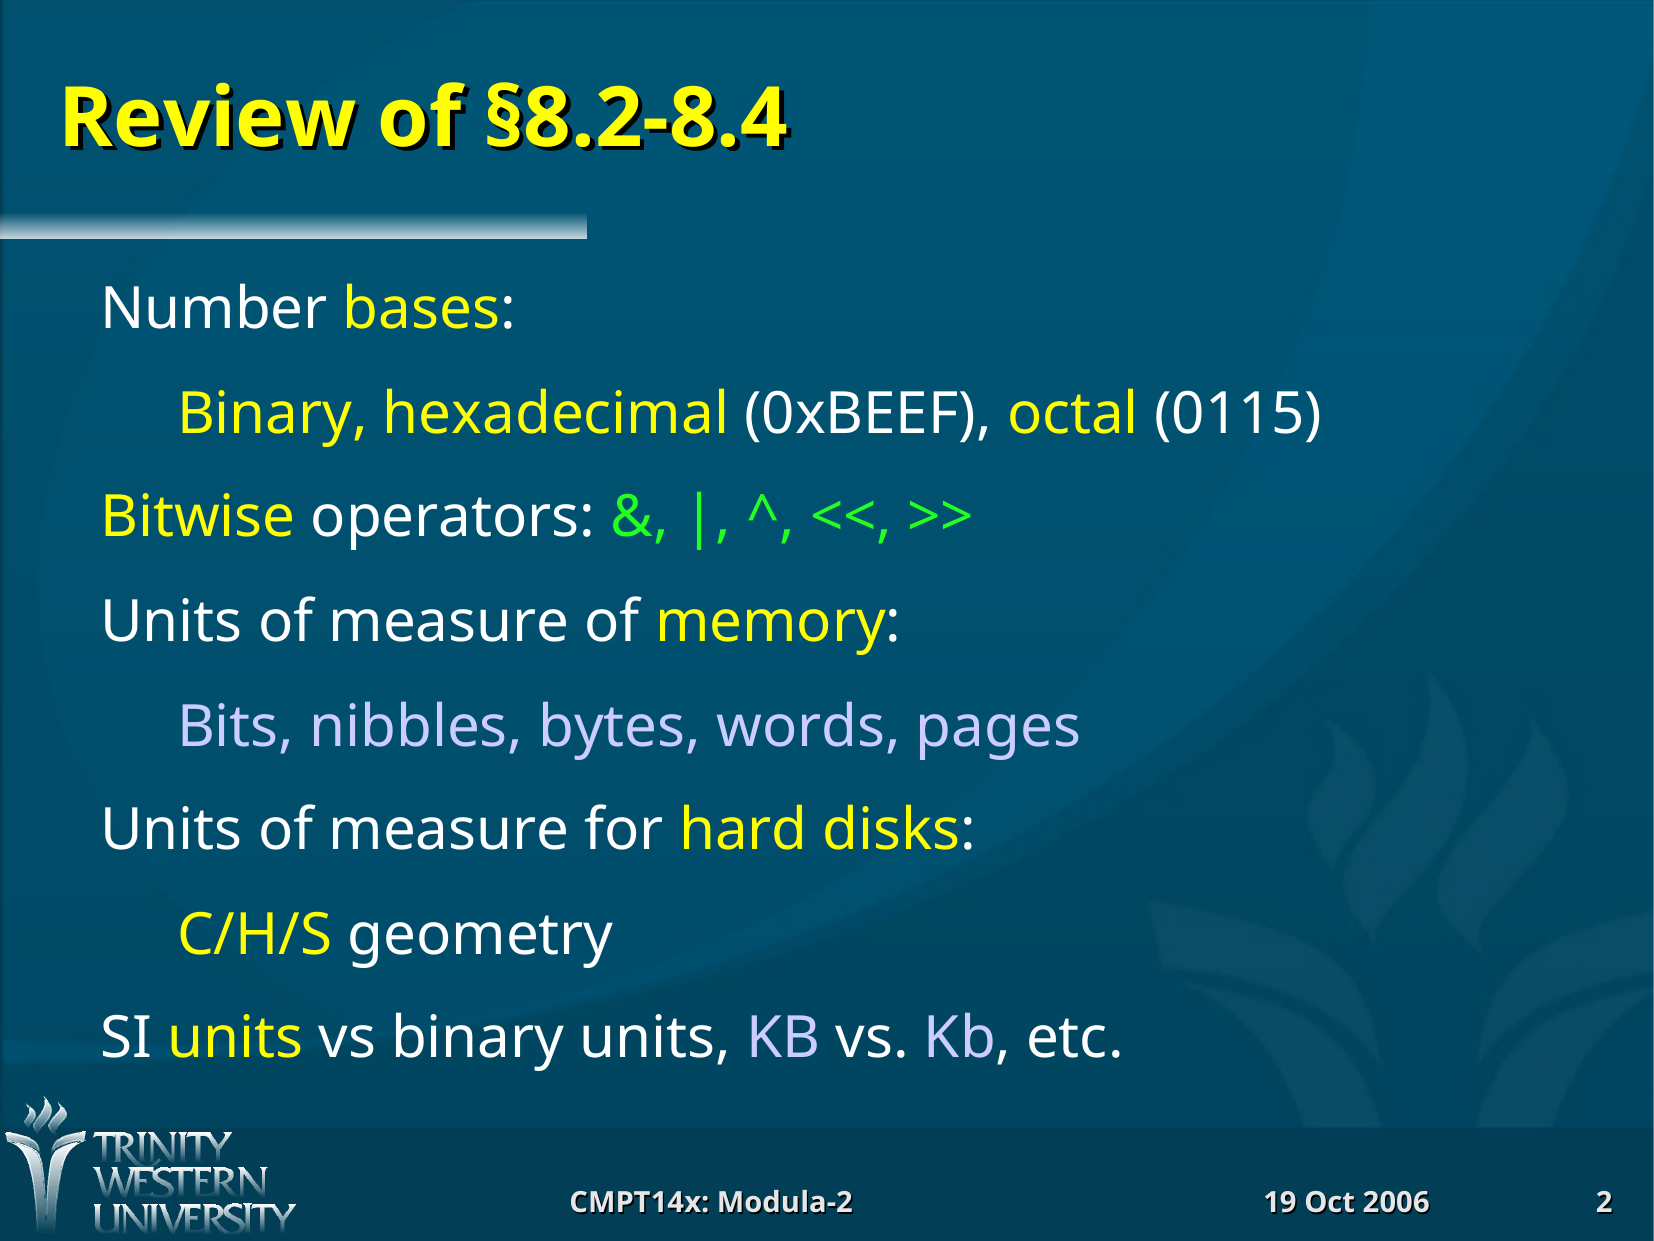

# Review of §8.2-8.4
Number bases:
Binary, hexadecimal (0xBEEF), octal (0115)
Bitwise operators: &, |, ^, <<, >>
Units of measure of memory:
Bits, nibbles, bytes, words, pages
Units of measure for hard disks:
C/H/S geometry
SI units vs binary units, KB vs. Kb, etc.
CMPT14x: Modula-2
19 Oct 2006
2